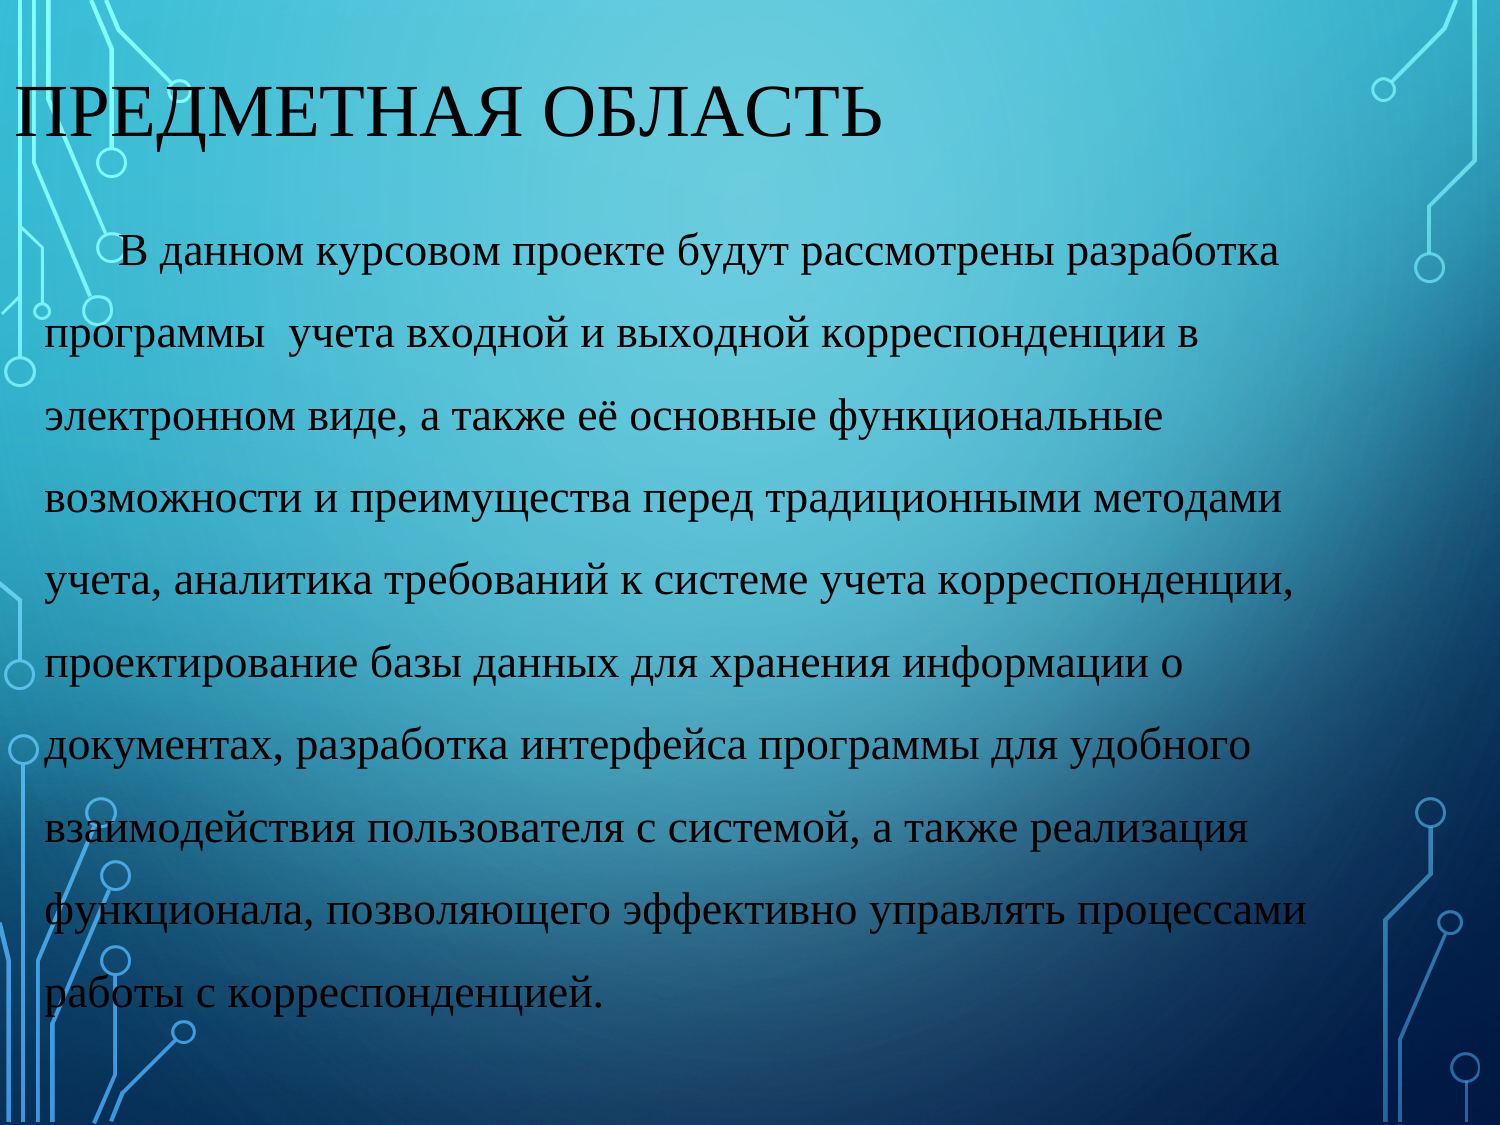

ПРЕДМЕТНАЯ ОБЛАСТЬ
 			В данном курсовом проекте будут рассмотрены разработка программы учета входной и выходной корреспонденции в электронном виде, а также её основные функциональные возможности и преимущества перед традиционными методами учета, аналитика требований к системе учета корреспонденции, проектирование базы данных для хранения информации о документах, разработка интерфейса программы для удобного взаимодействия пользователя с системой, а также реализация функционала, позволяющего эффективно управлять процессами работы с корреспонденцией.